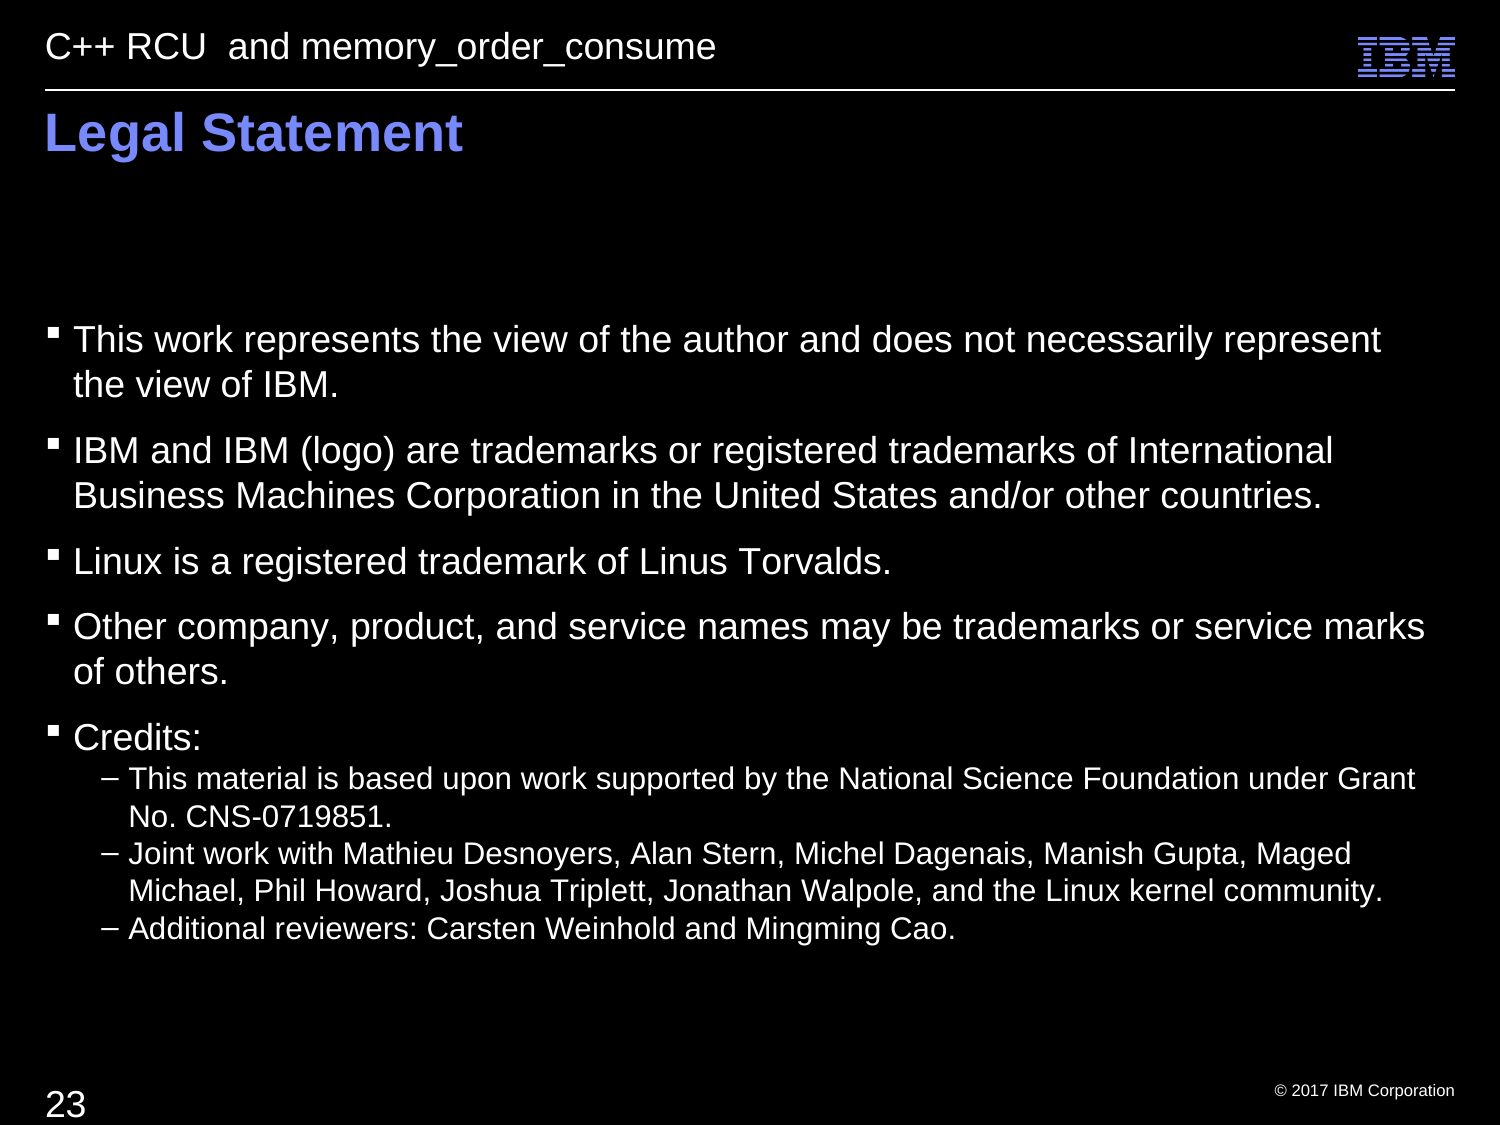

# Legal Statement
This work represents the view of the author and does not necessarily represent the view of IBM.
IBM and IBM (logo) are trademarks or registered trademarks of International Business Machines Corporation in the United States and/or other countries.
Linux is a registered trademark of Linus Torvalds.
Other company, product, and service names may be trademarks or service marks of others.
Credits:
This material is based upon work supported by the National Science Foundation under Grant No. CNS-0719851.
Joint work with Mathieu Desnoyers, Alan Stern, Michel Dagenais, Manish Gupta, Maged Michael, Phil Howard, Joshua Triplett, Jonathan Walpole, and the Linux kernel community.
Additional reviewers: Carsten Weinhold and Mingming Cao.
23